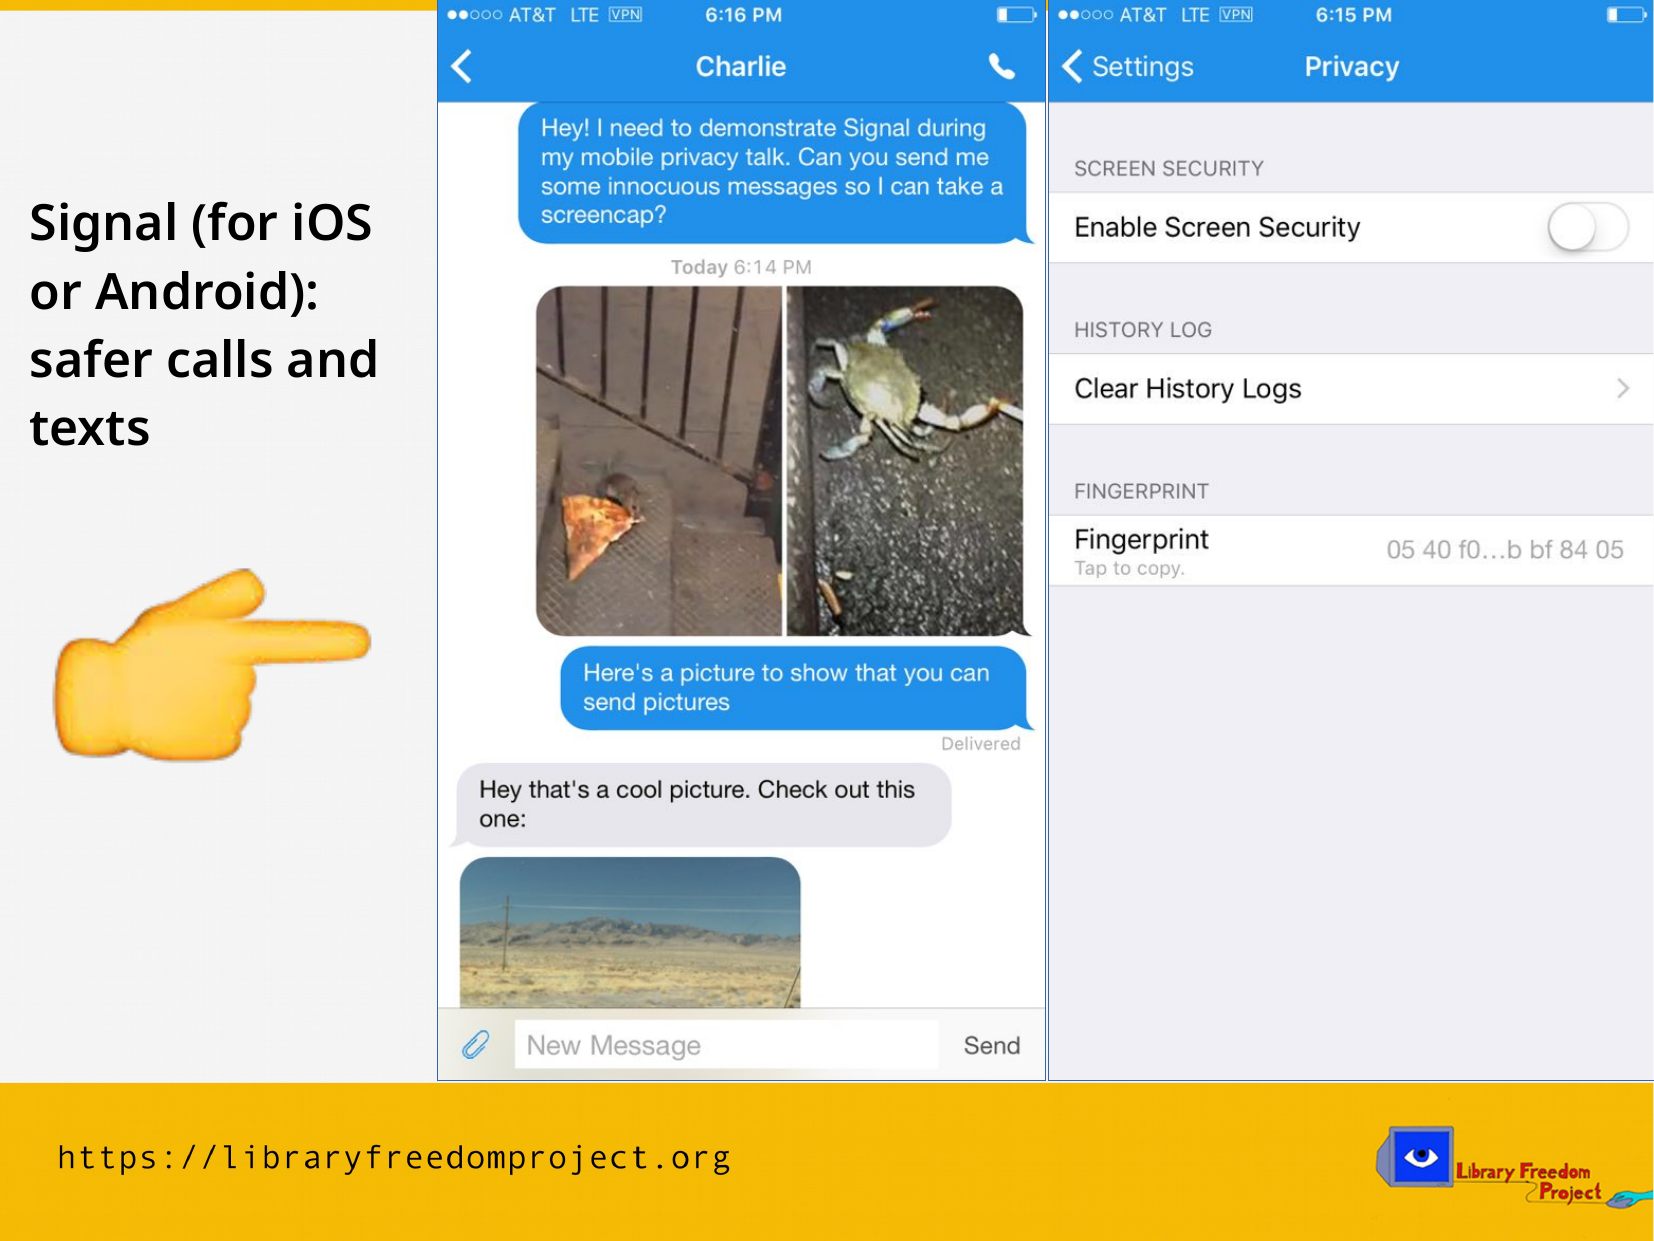

#
Signal (for iOS or Android):
safer calls and texts